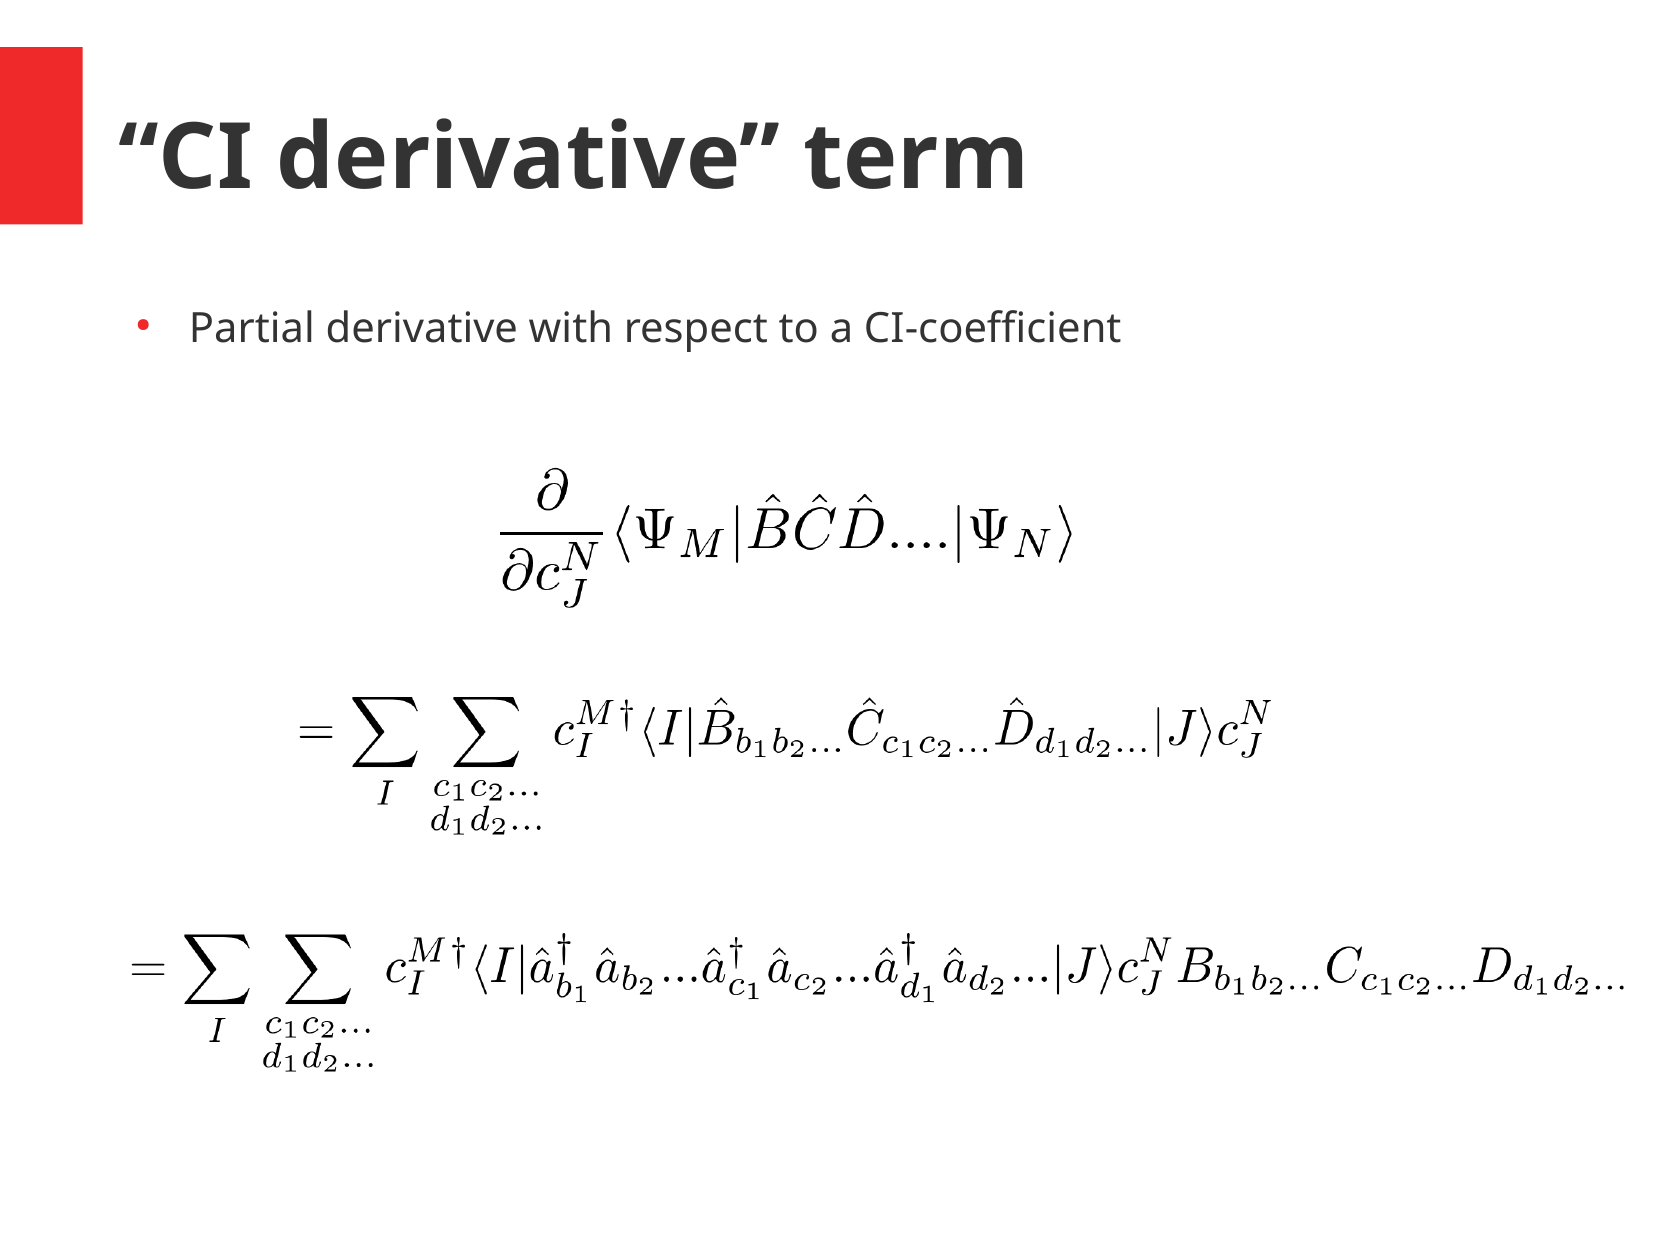

# “CI derivative” term
Partial derivative with respect to a CI-coefficient